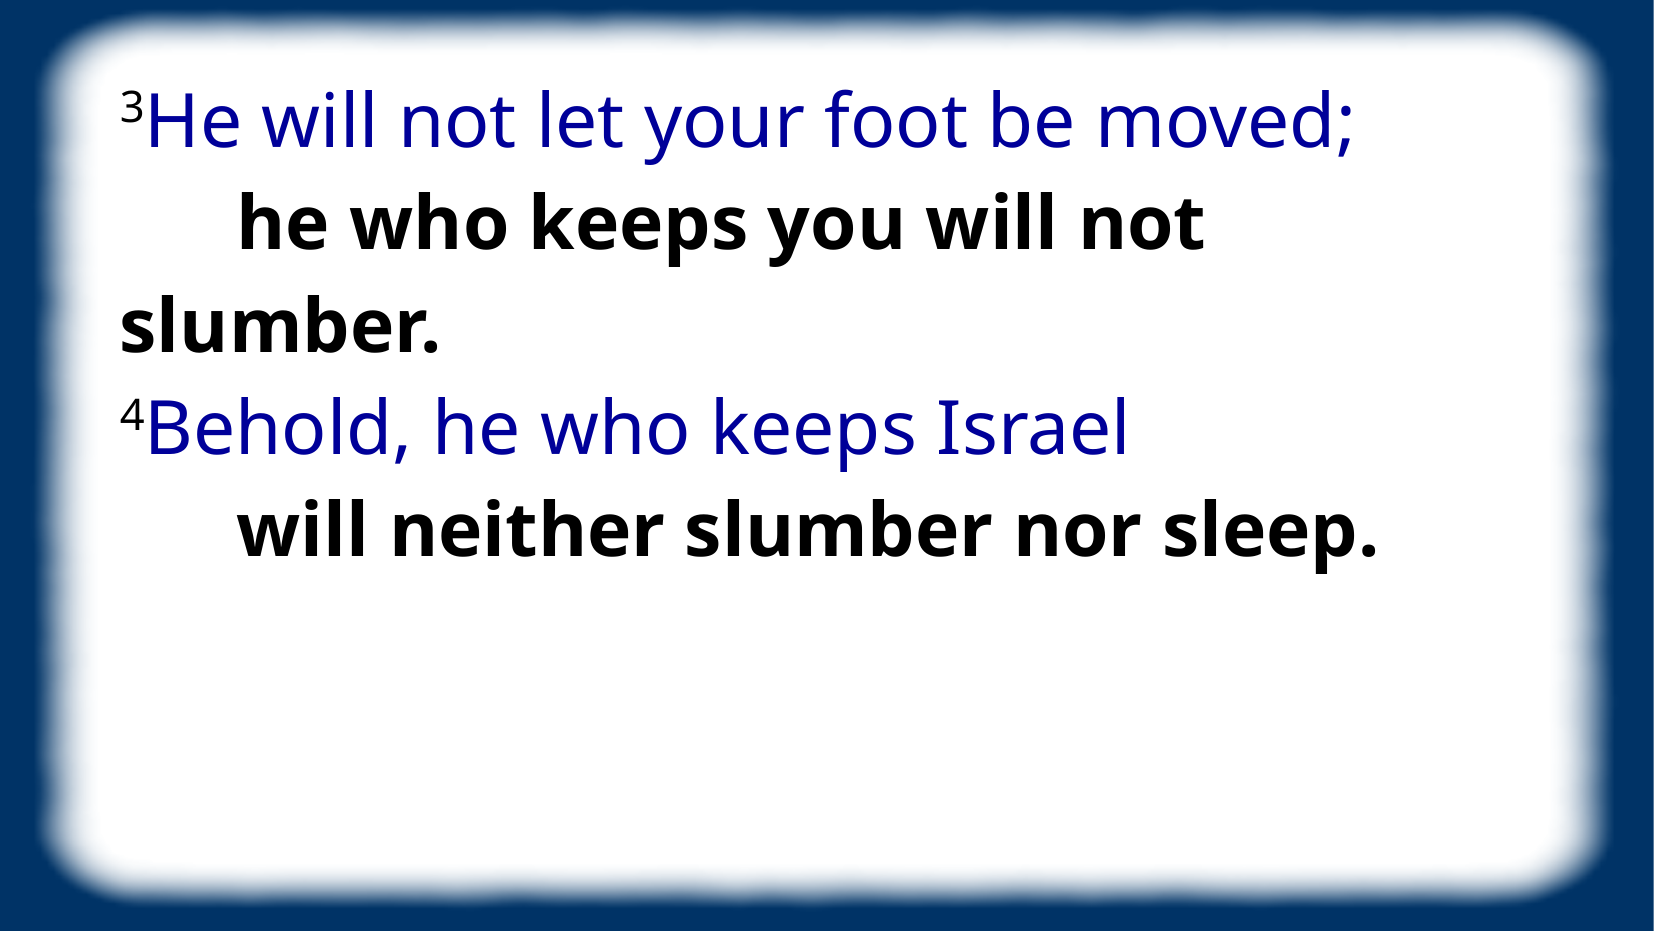

3He will not let your foot be moved;
 he who keeps you will not slumber.
4Behold, he who keeps Israel
 will neither slumber nor sleep.